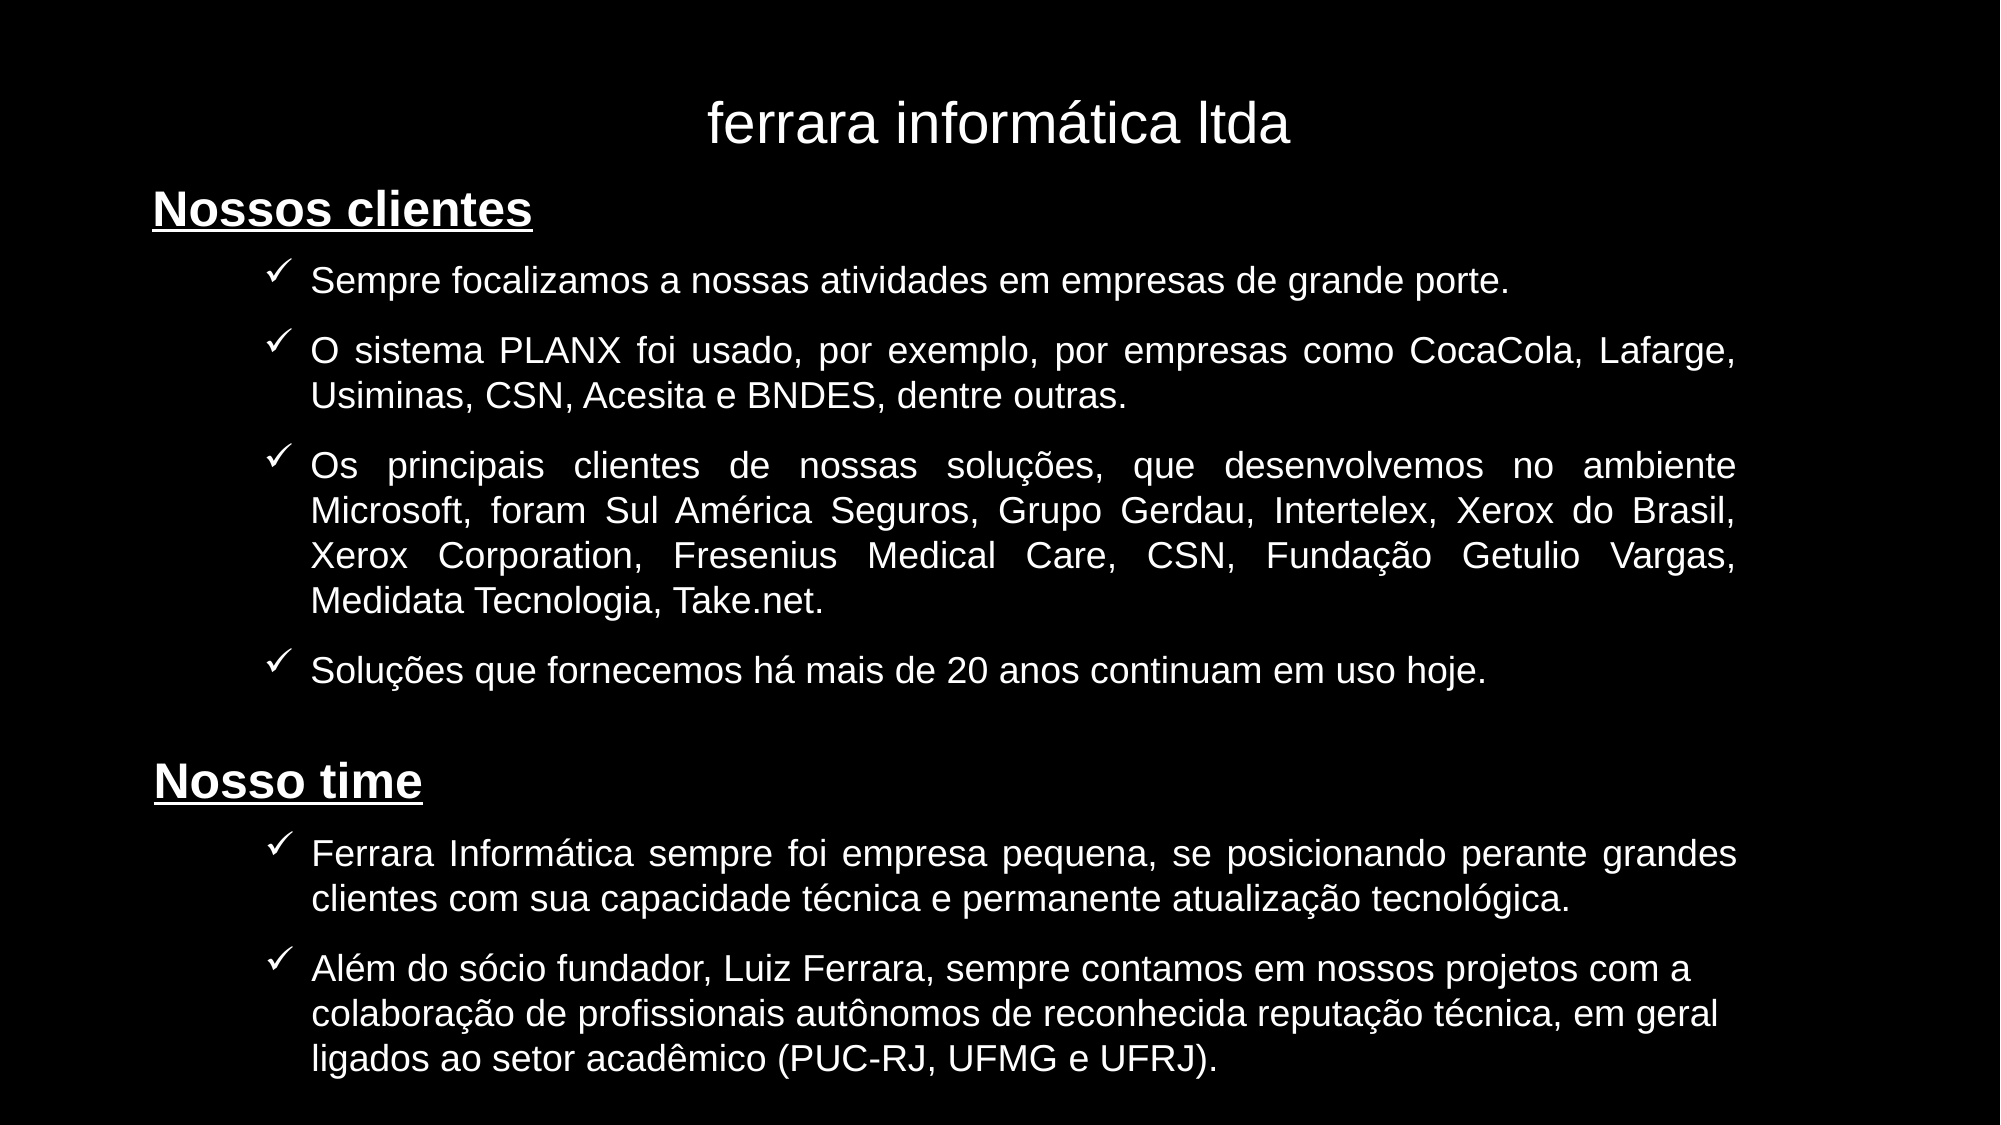

# ferrara informática ltda
Nossos clientes
Sempre focalizamos a nossas atividades em empresas de grande porte.
O sistema PLANX foi usado, por exemplo, por empresas como CocaCola, Lafarge, Usiminas, CSN, Acesita e BNDES, dentre outras.
Os principais clientes de nossas soluções, que desenvolvemos no ambiente Microsoft, foram Sul América Seguros, Grupo Gerdau, Intertelex, Xerox do Brasil, Xerox Corporation, Fresenius Medical Care, CSN, Fundação Getulio Vargas, Medidata Tecnologia, Take.net.
Soluções que fornecemos há mais de 20 anos continuam em uso hoje.
Nosso time
Ferrara Informática sempre foi empresa pequena, se posicionando perante grandes clientes com sua capacidade técnica e permanente atualização tecnológica.
Além do sócio fundador, Luiz Ferrara, sempre contamos em nossos projetos com a colaboração de profissionais autônomos de reconhecida reputação técnica, em geral ligados ao setor acadêmico (PUC-RJ, UFMG e UFRJ).